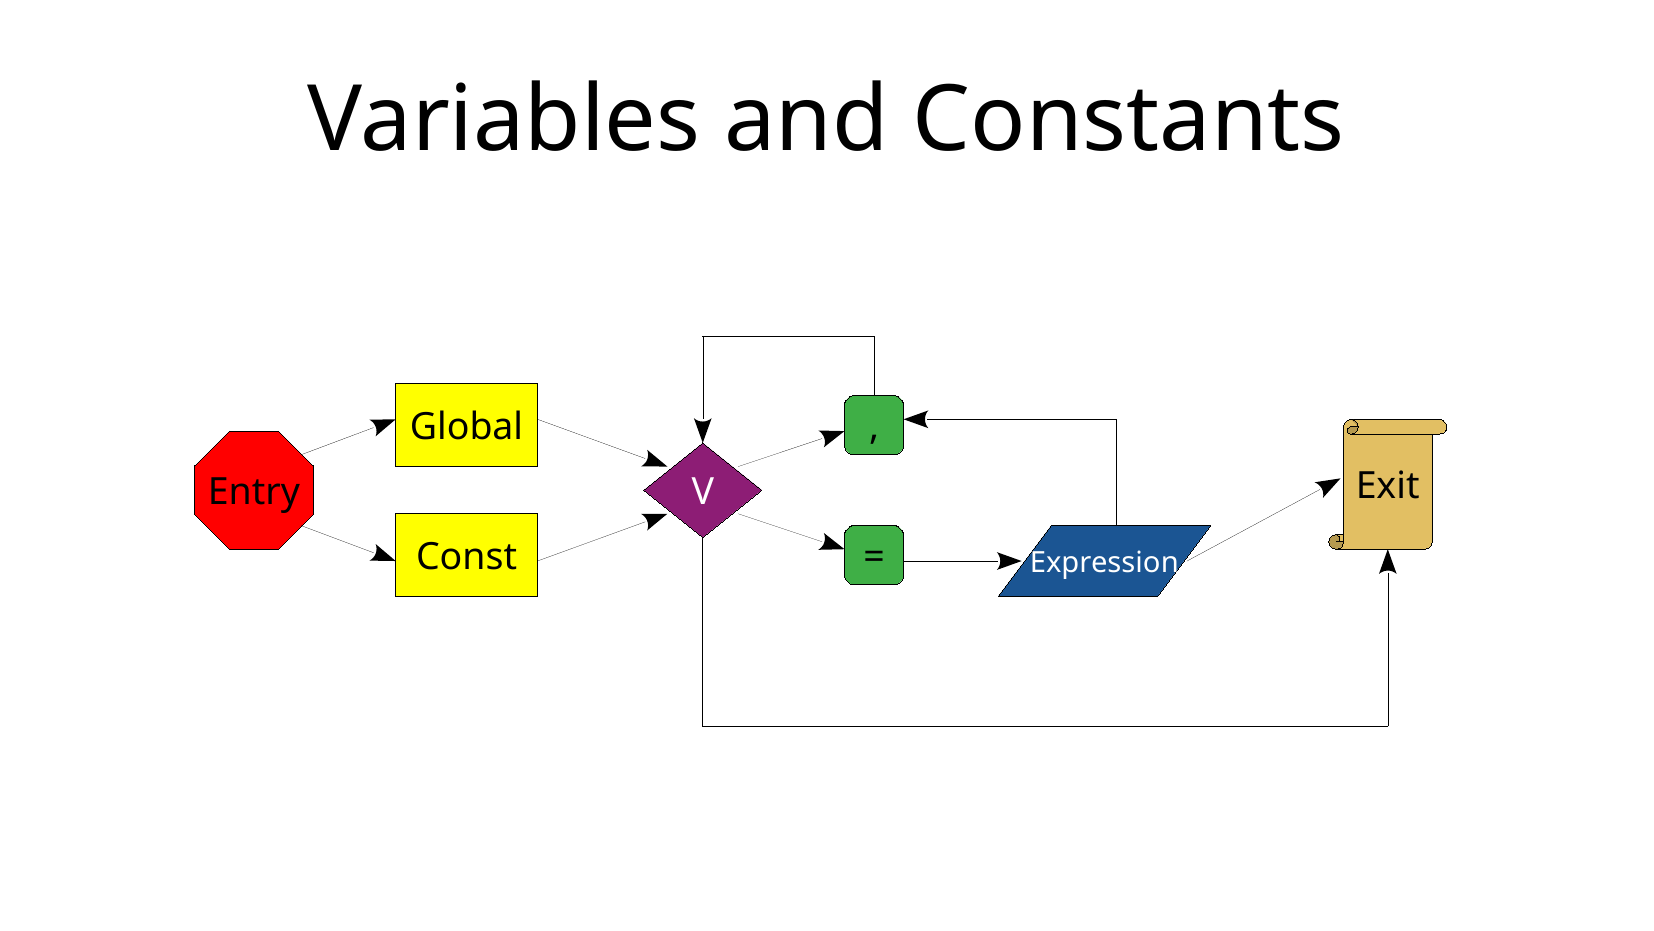

# Variables and Constants
Global
,
Exit
Entry
V
Const
=
Expression